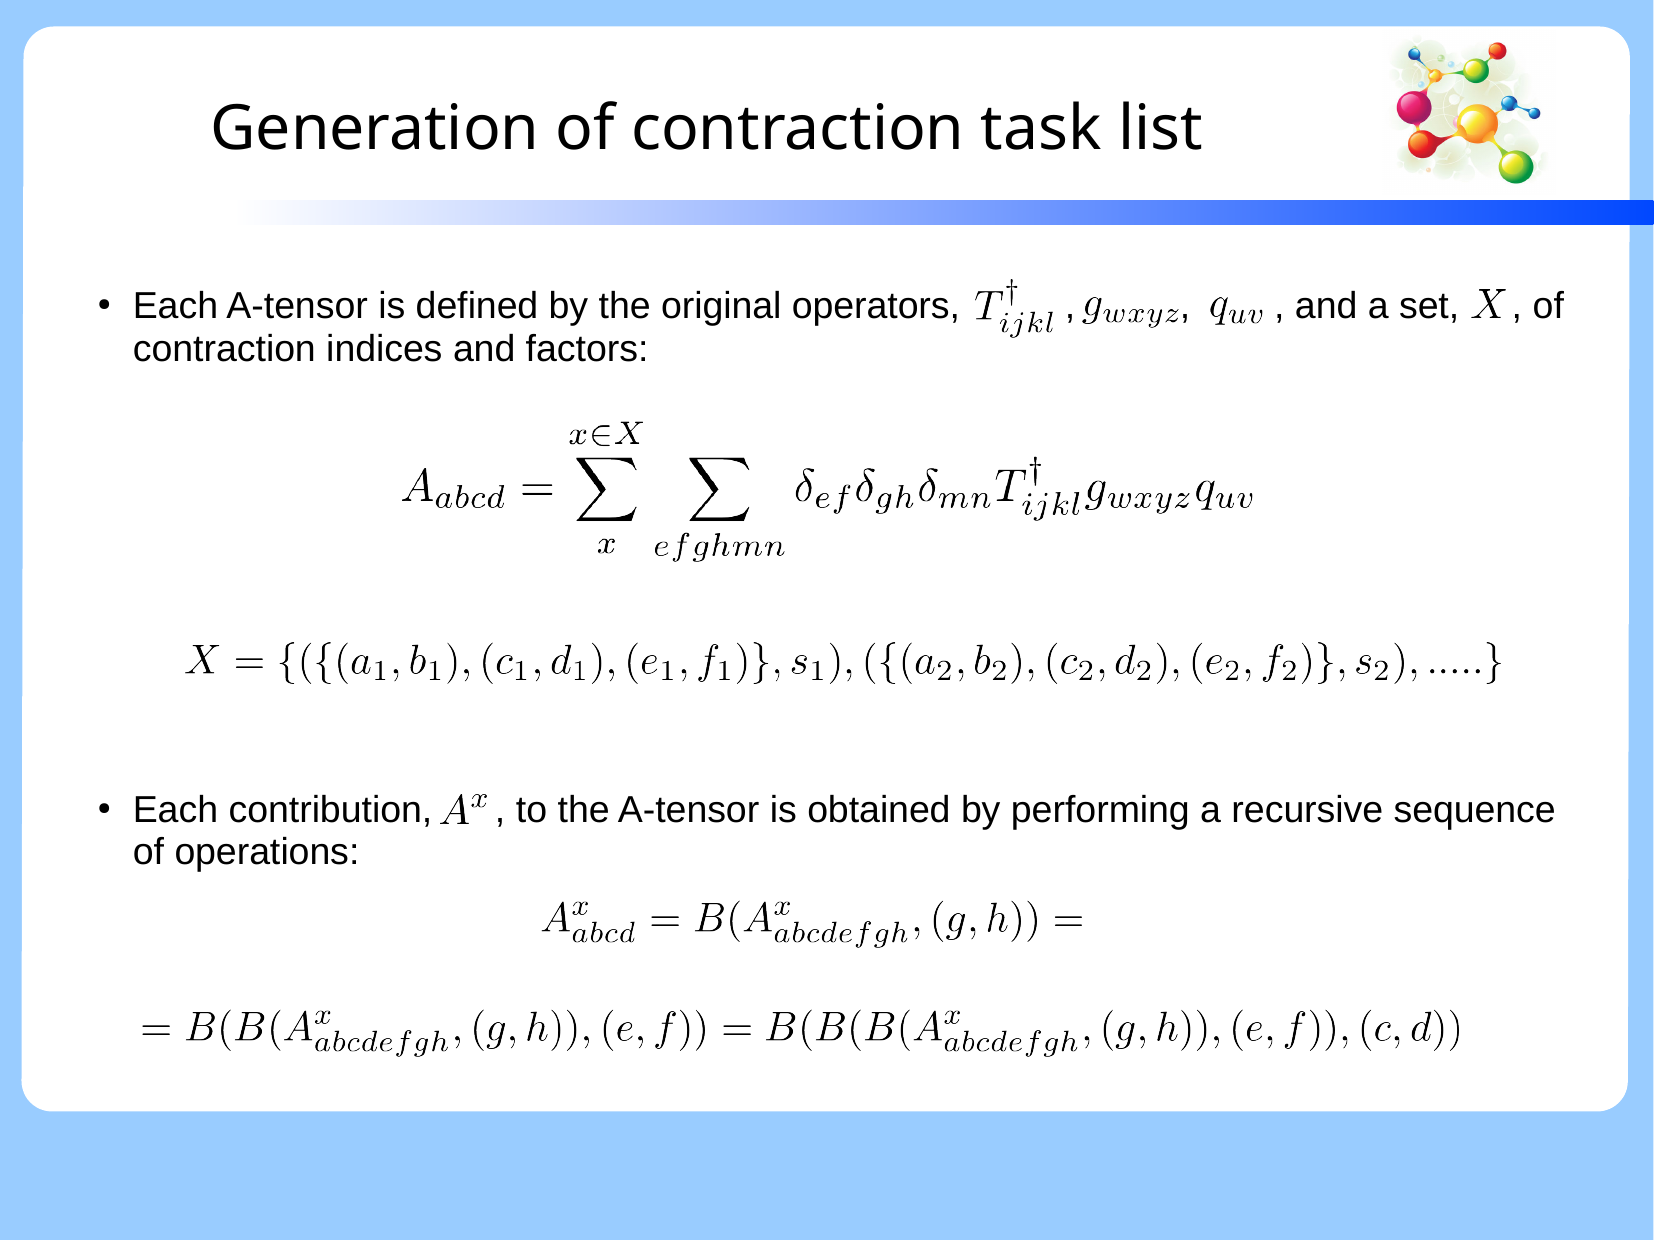

# Generation of contraction task list
Each A-tensor is defined by the original operators, , , , and a set, , of contraction indices and factors:
Each contribution, , to the A-tensor is obtained by performing a recursive sequence of operations: